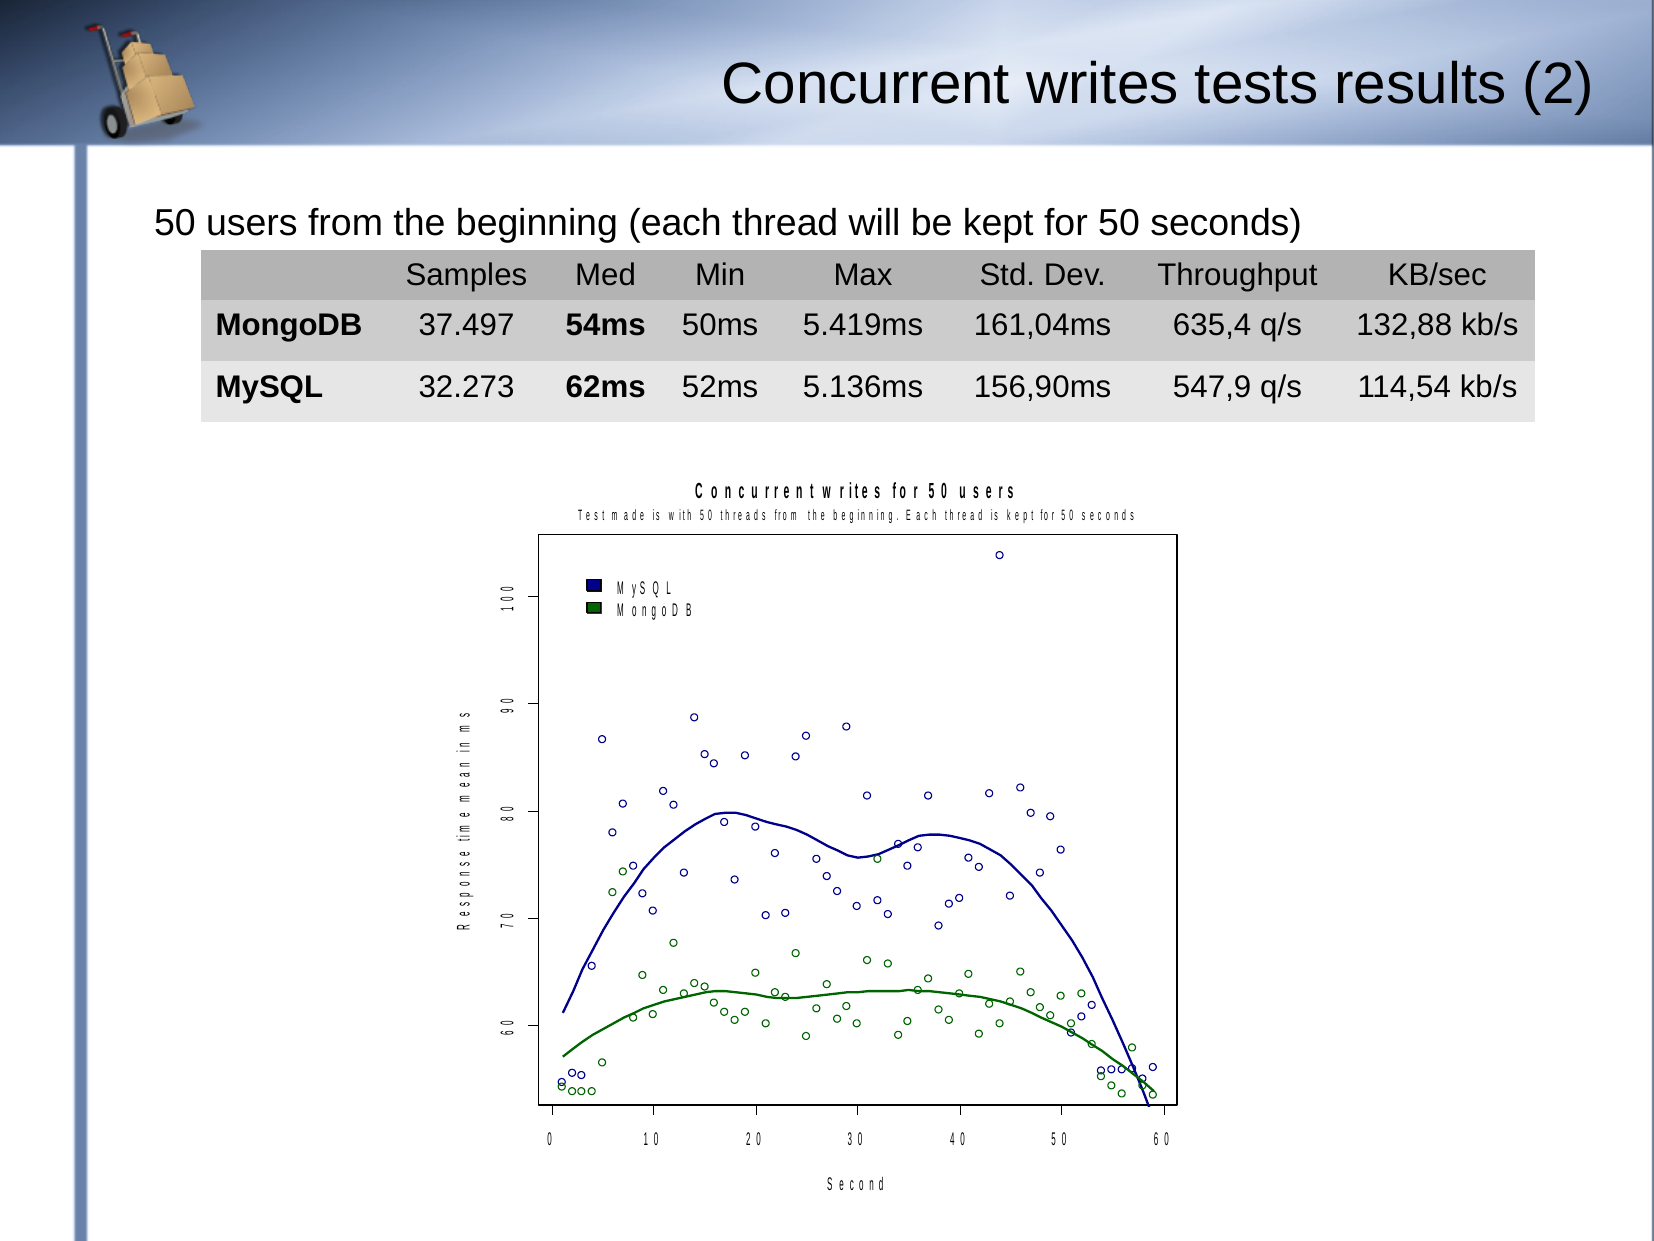

# Concurrent writes tests results (2)
50 users from the beginning (each thread will be kept for 50 seconds)
| | Samples | Med | Min | Max | Std. Dev. | Throughput | KB/sec |
| --- | --- | --- | --- | --- | --- | --- | --- |
| MongoDB | 37.497 | 54ms | 50ms | 5.419ms | 161,04ms | 635,4 q/s | 132,88 kb/s |
| MySQL | 32.273 | 62ms | 52ms | 5.136ms | 156,90ms | 547,9 q/s | 114,54 kb/s |